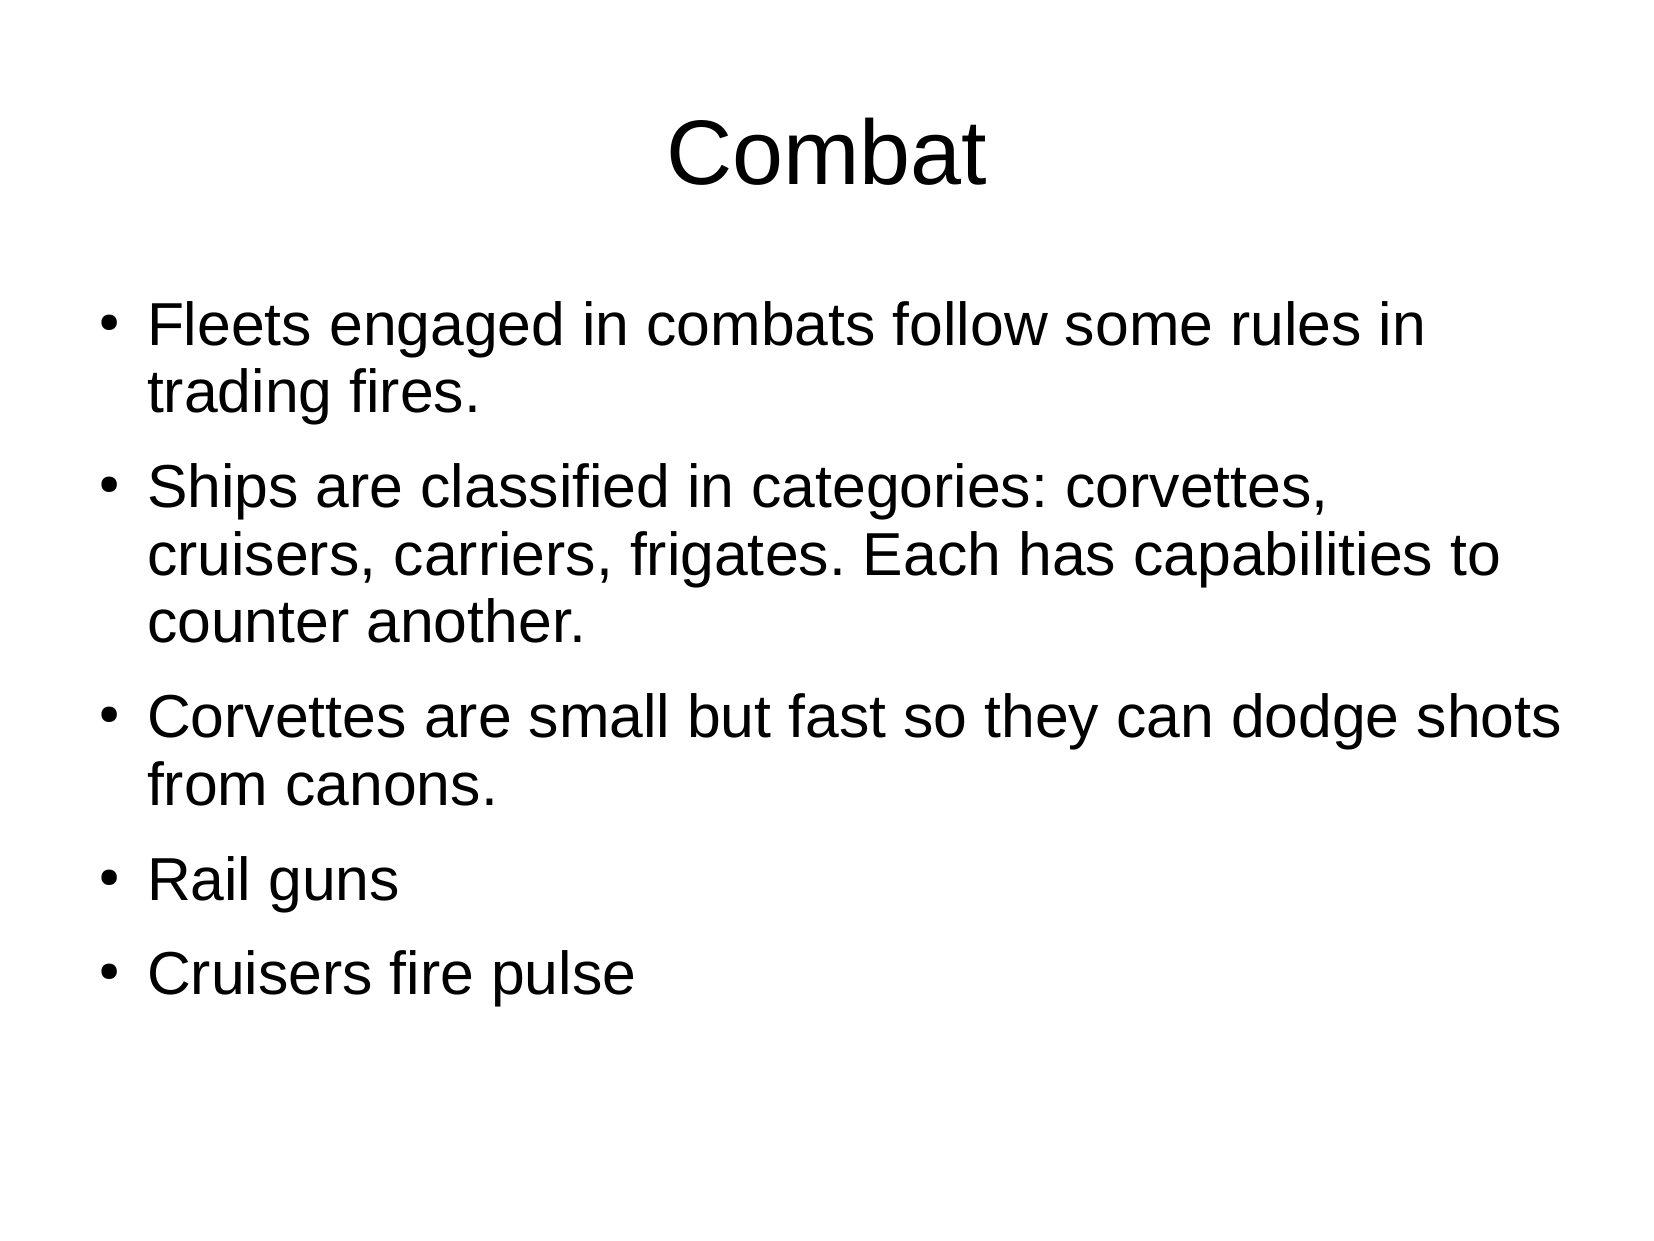

# Combat
Fleets engaged in combats follow some rules in trading fires.
Ships are classified in categories: corvettes, cruisers, carriers, frigates. Each has capabilities to counter another.
Corvettes are small but fast so they can dodge shots from canons.
Rail guns
Cruisers fire pulse